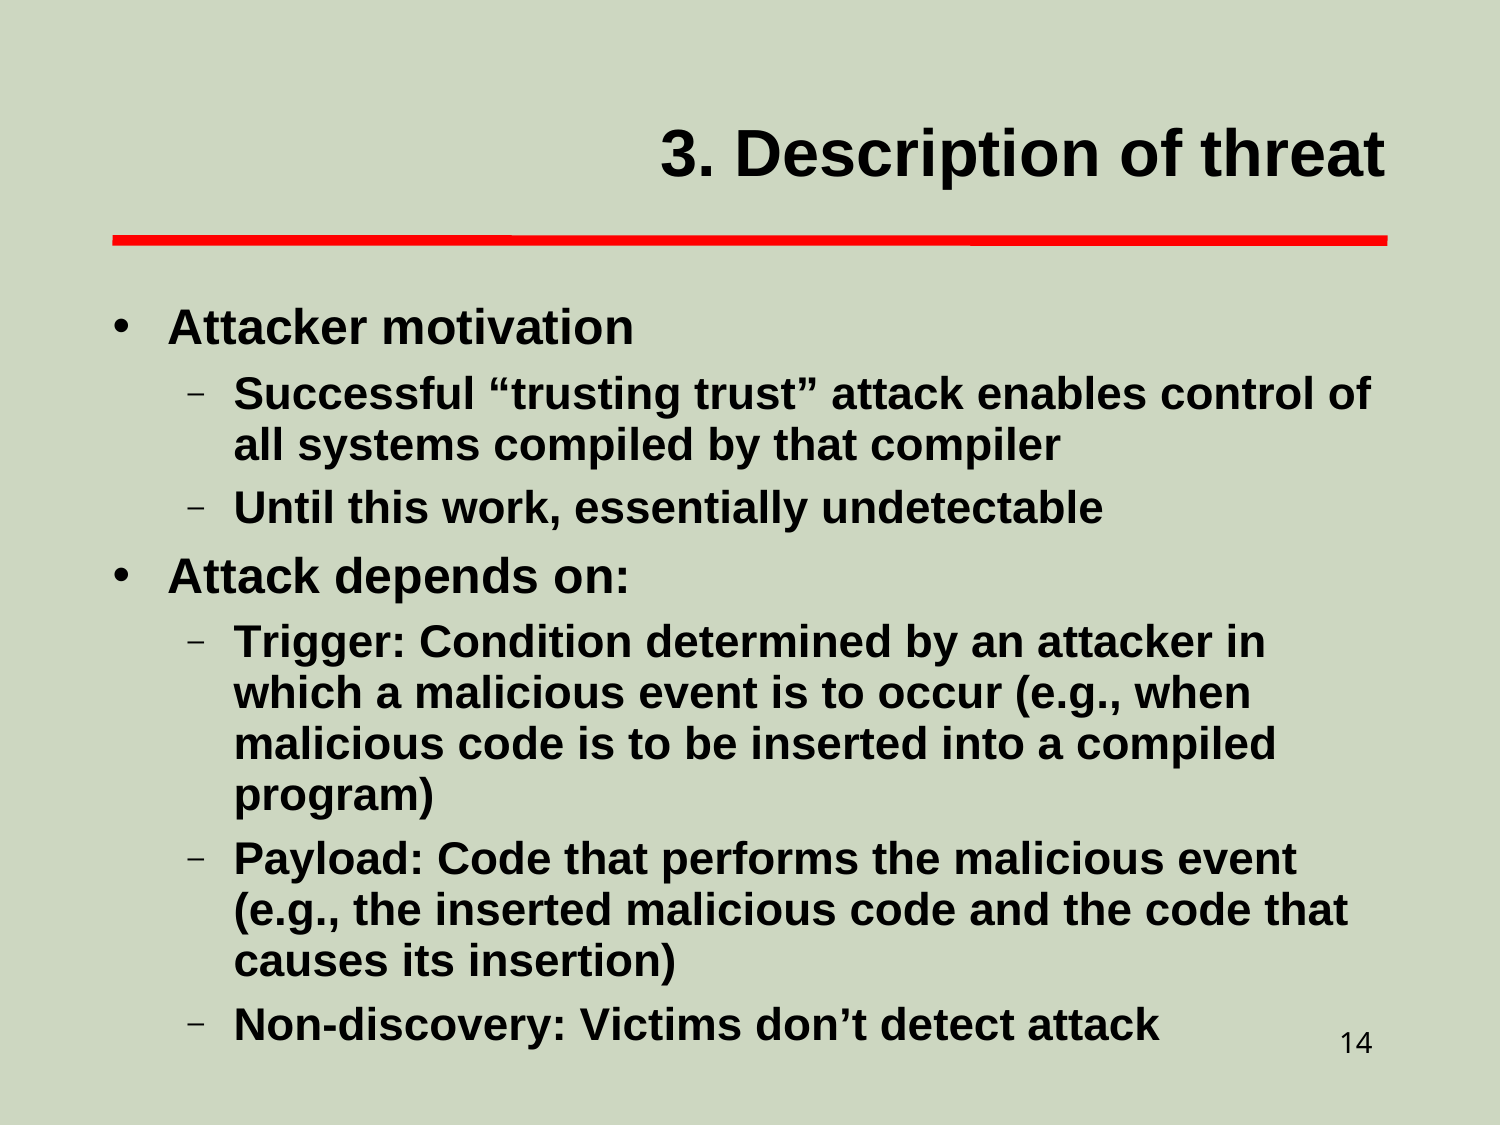

# 3. Description of threat
Attacker motivation
Successful “trusting trust” attack enables control of all systems compiled by that compiler
Until this work, essentially undetectable
Attack depends on:
Trigger: Condition determined by an attacker in which a malicious event is to occur (e.g., when malicious code is to be inserted into a compiled program)
Payload: Code that performs the malicious event (e.g., the inserted malicious code and the code that causes its insertion)
Non-discovery: Victims don’t detect attack